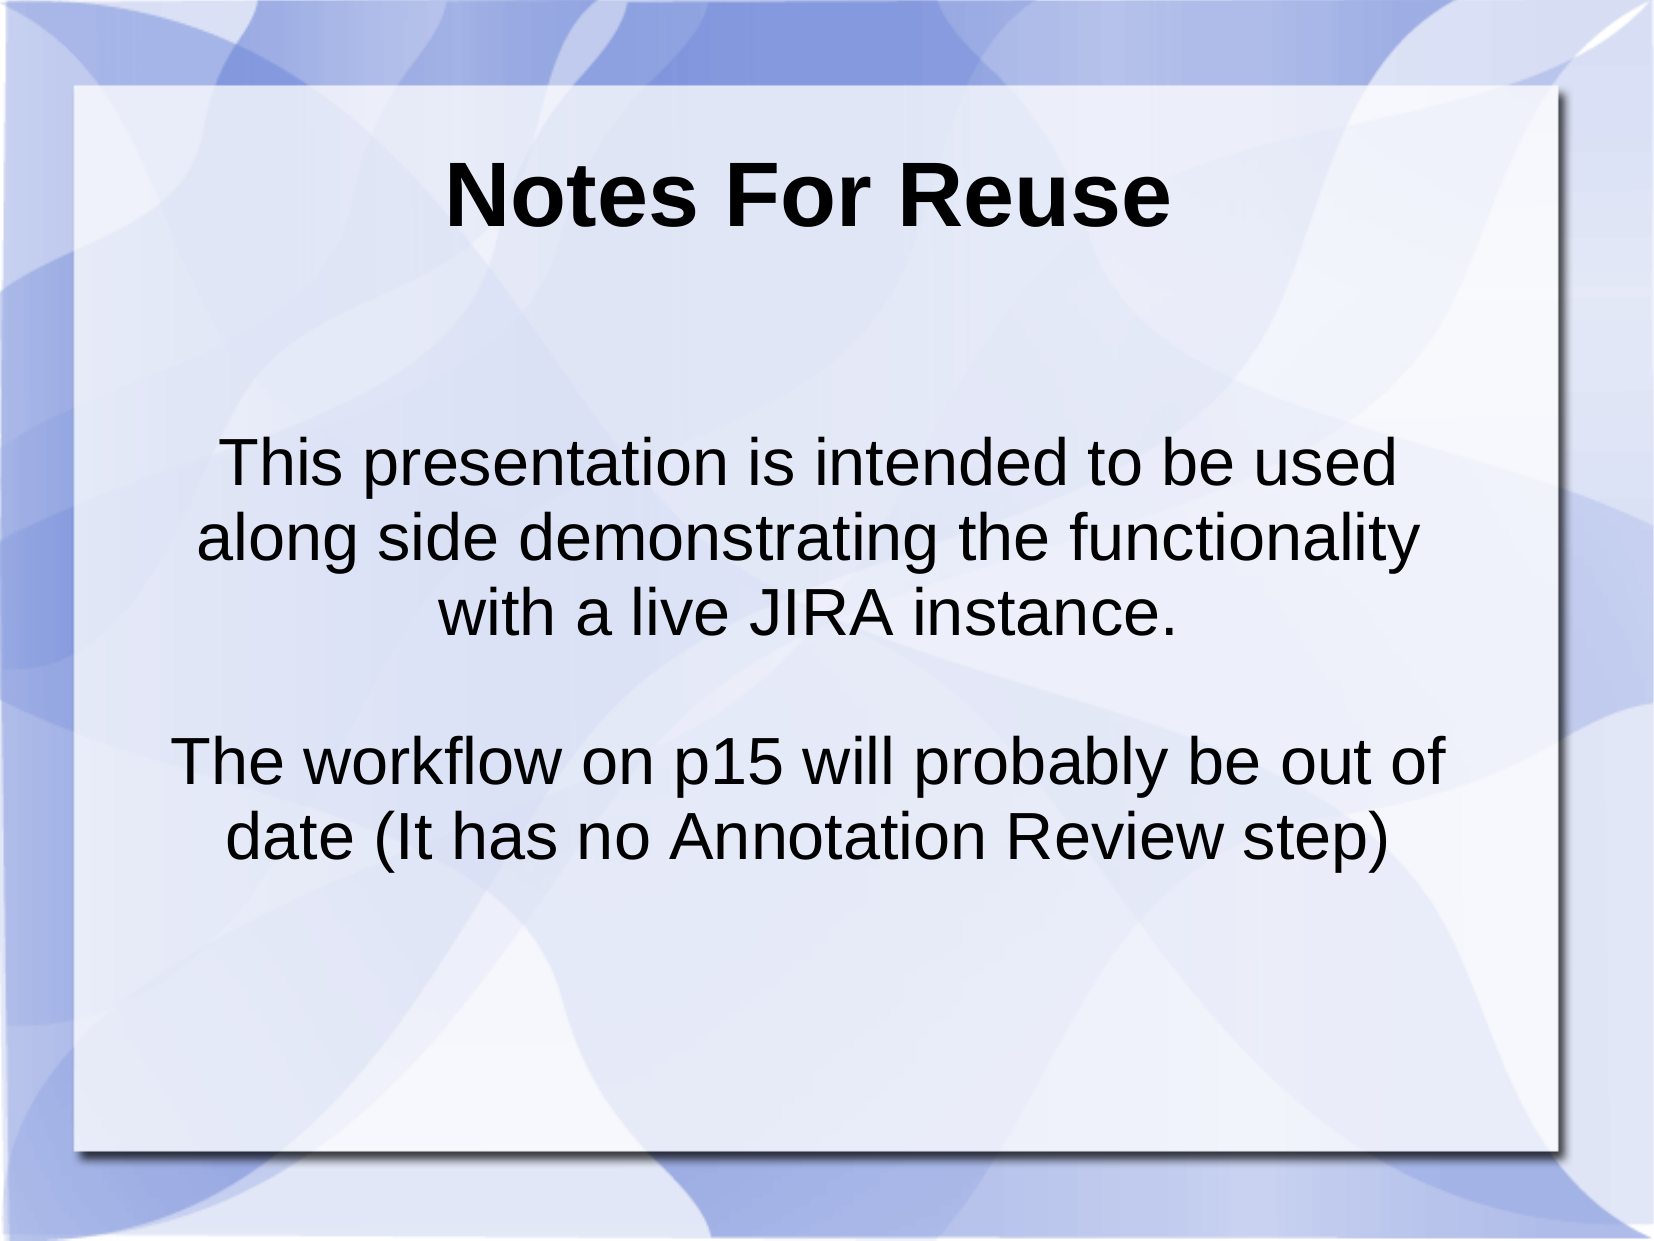

# Notes For Reuse
This presentation is intended to be used along side demonstrating the functionality with a live JIRA instance.
The workflow on p15 will probably be out of date (It has no Annotation Review step)